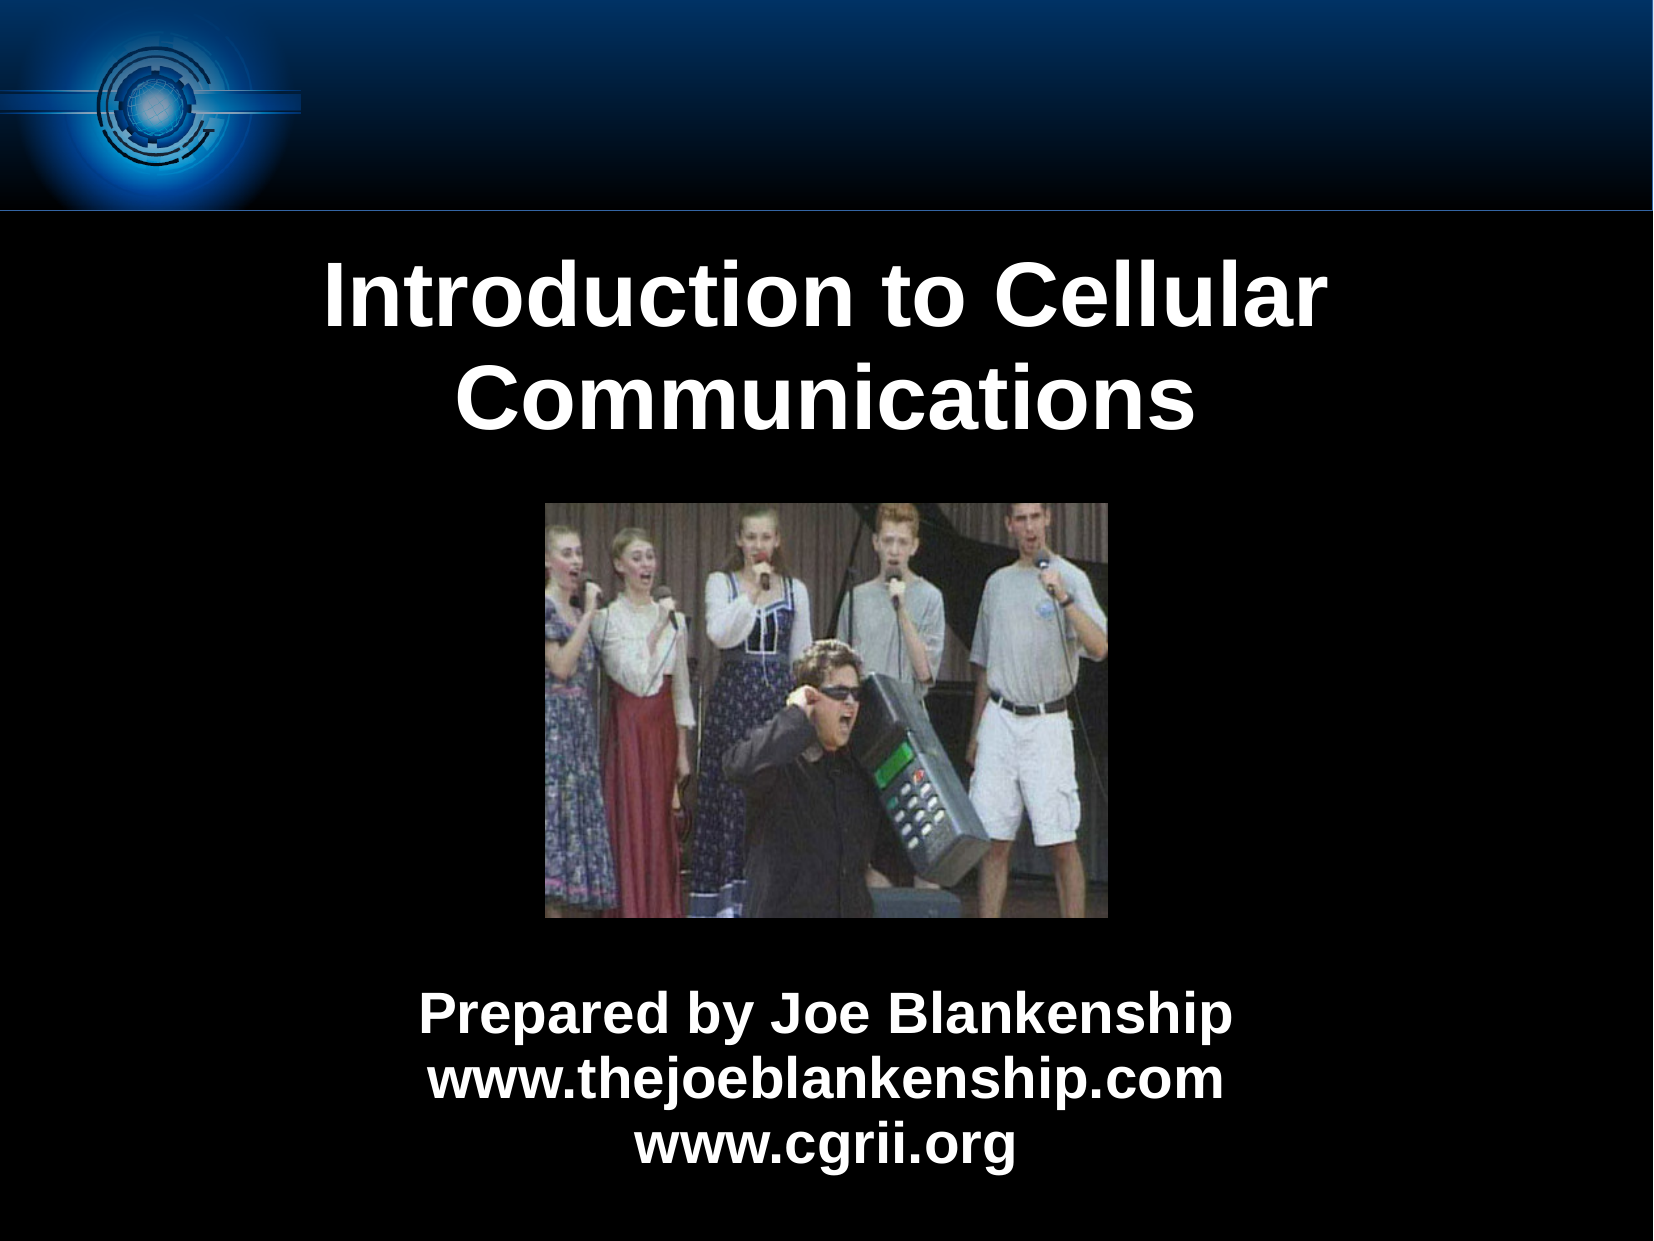

# Introduction to Cellular Communications
Prepared by Joe Blankenship
www.thejoeblankenship.com
www.cgrii.org